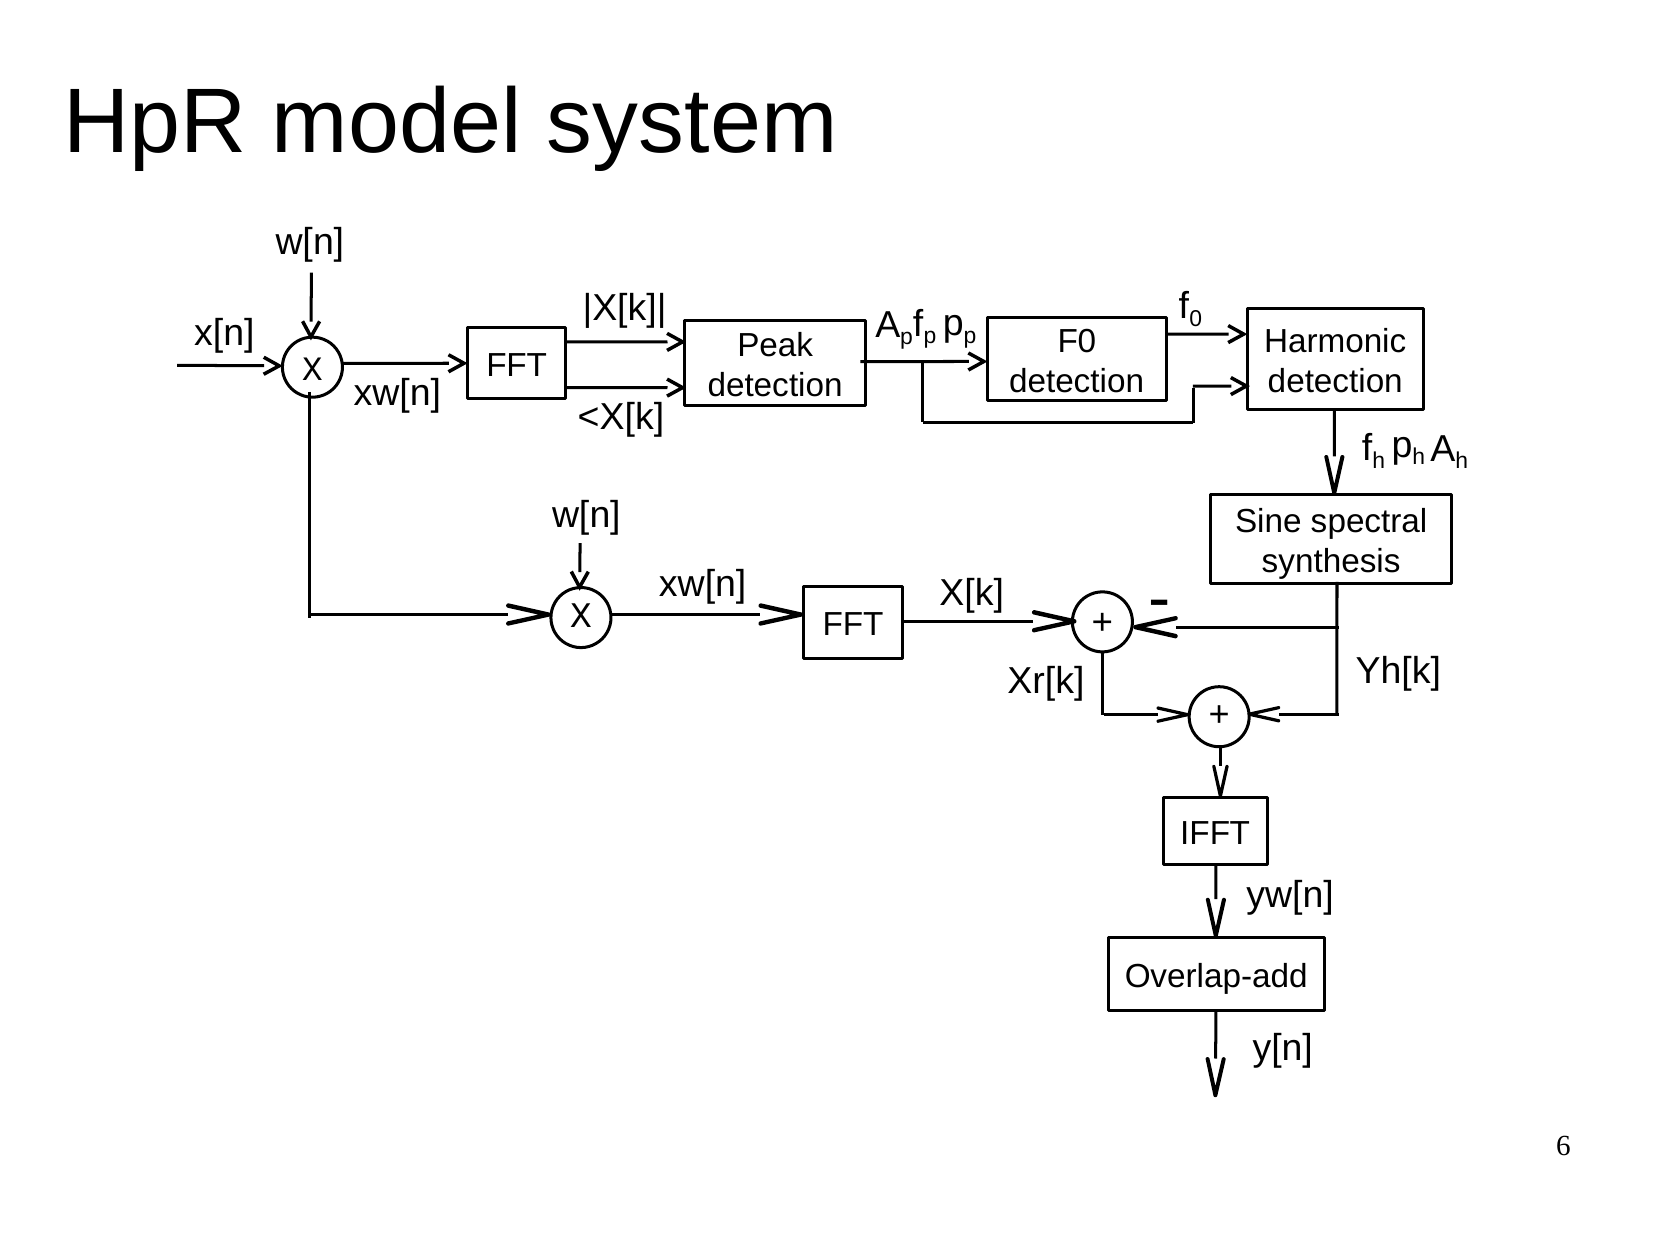

# HpR model system
w[n]
f0
|X[k]|
pp
fp
Ap
x[n]
Harmonic
detection
F0
detection
Peak detection
FFT
X
xw[n]
<X[k]
ph
fh
Ah
w[n]
Sine spectral
synthesis
-
xw[n]
X[k]
FFT
X
+
Yh[k]
Xr[k]
+
IFFT
yw[n]
Overlap-add
y[n]
6